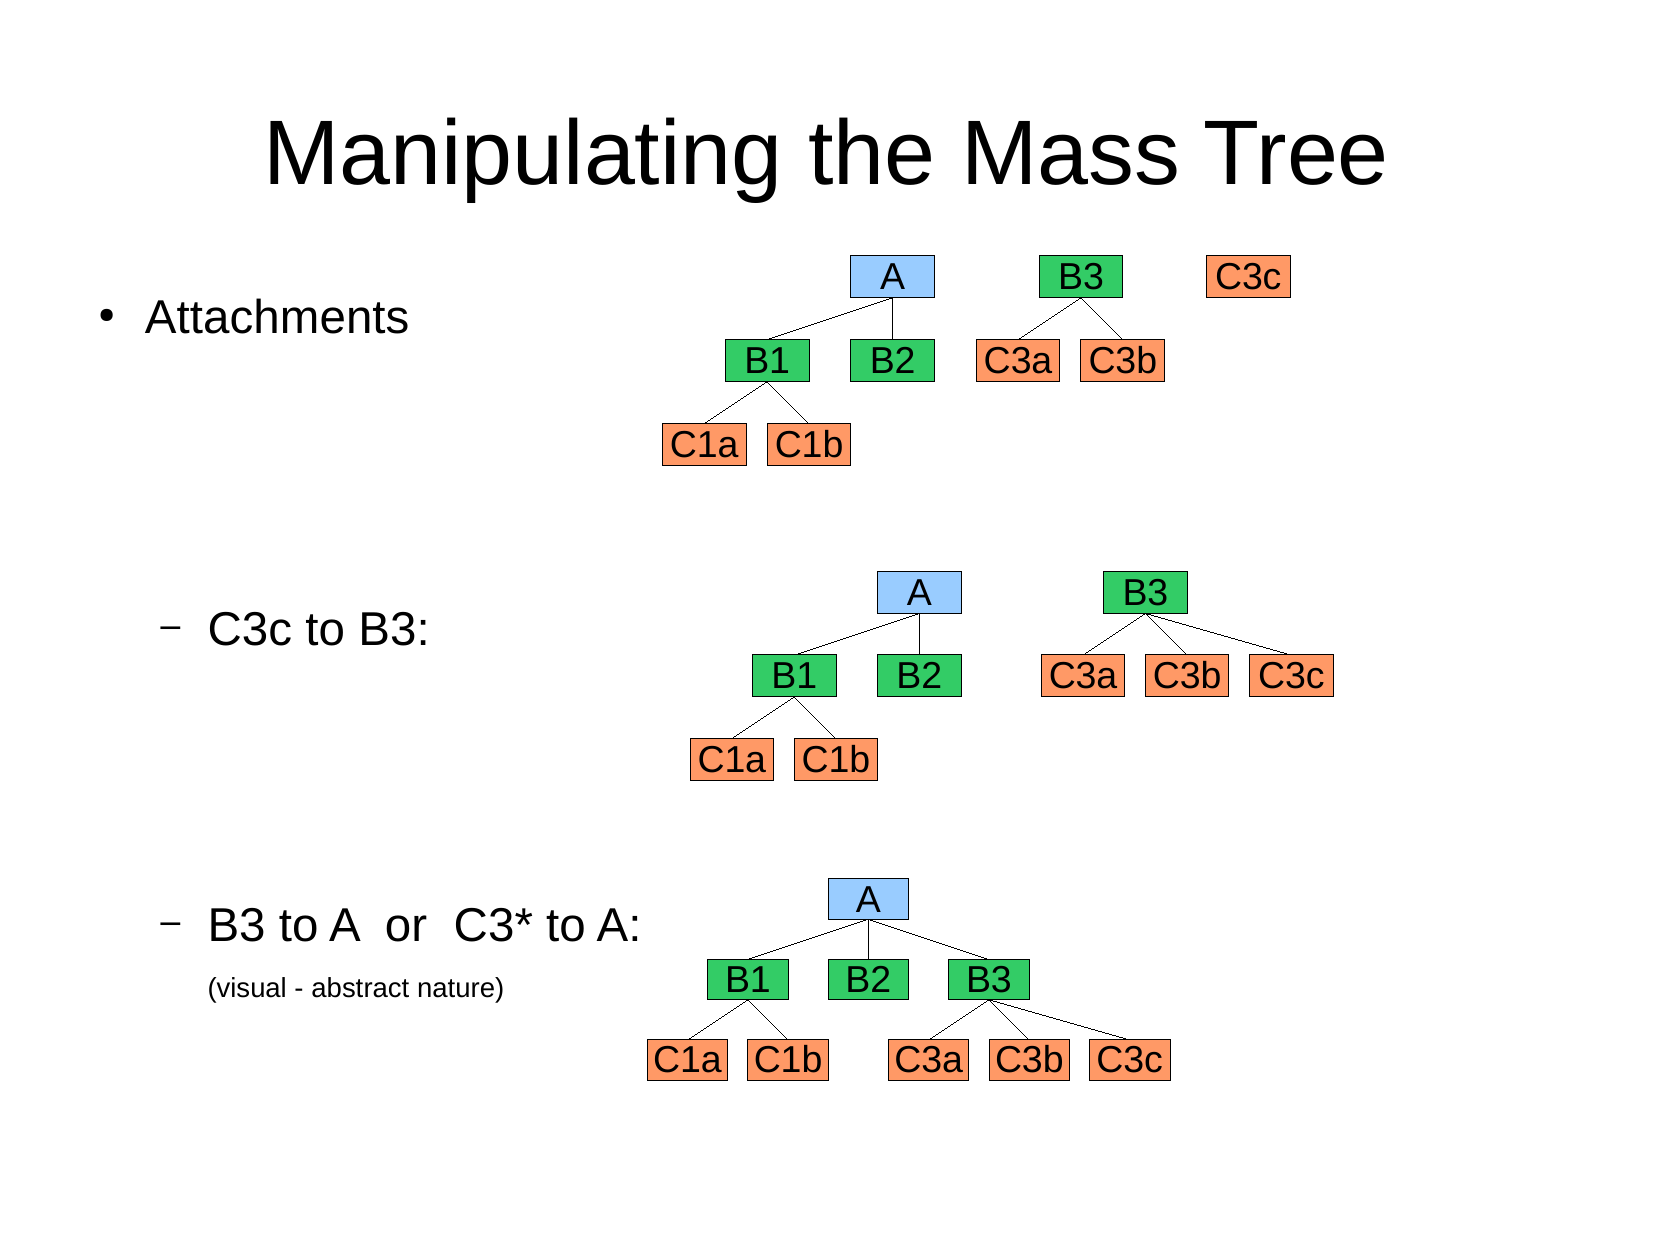

# Manipulating the Mass Tree
A
B3
C3c
B1
B2
C3a
C3b
C1a
C1b
Attachments
C3c to B3:
B3 to A or C3* to A:
(visual - abstract nature)
A
B3
B1
B2
C3a
C3b
C3c
C1a
C1b
A
B1
B2
B3
C1a
C1b
C3a
C3b
C3c